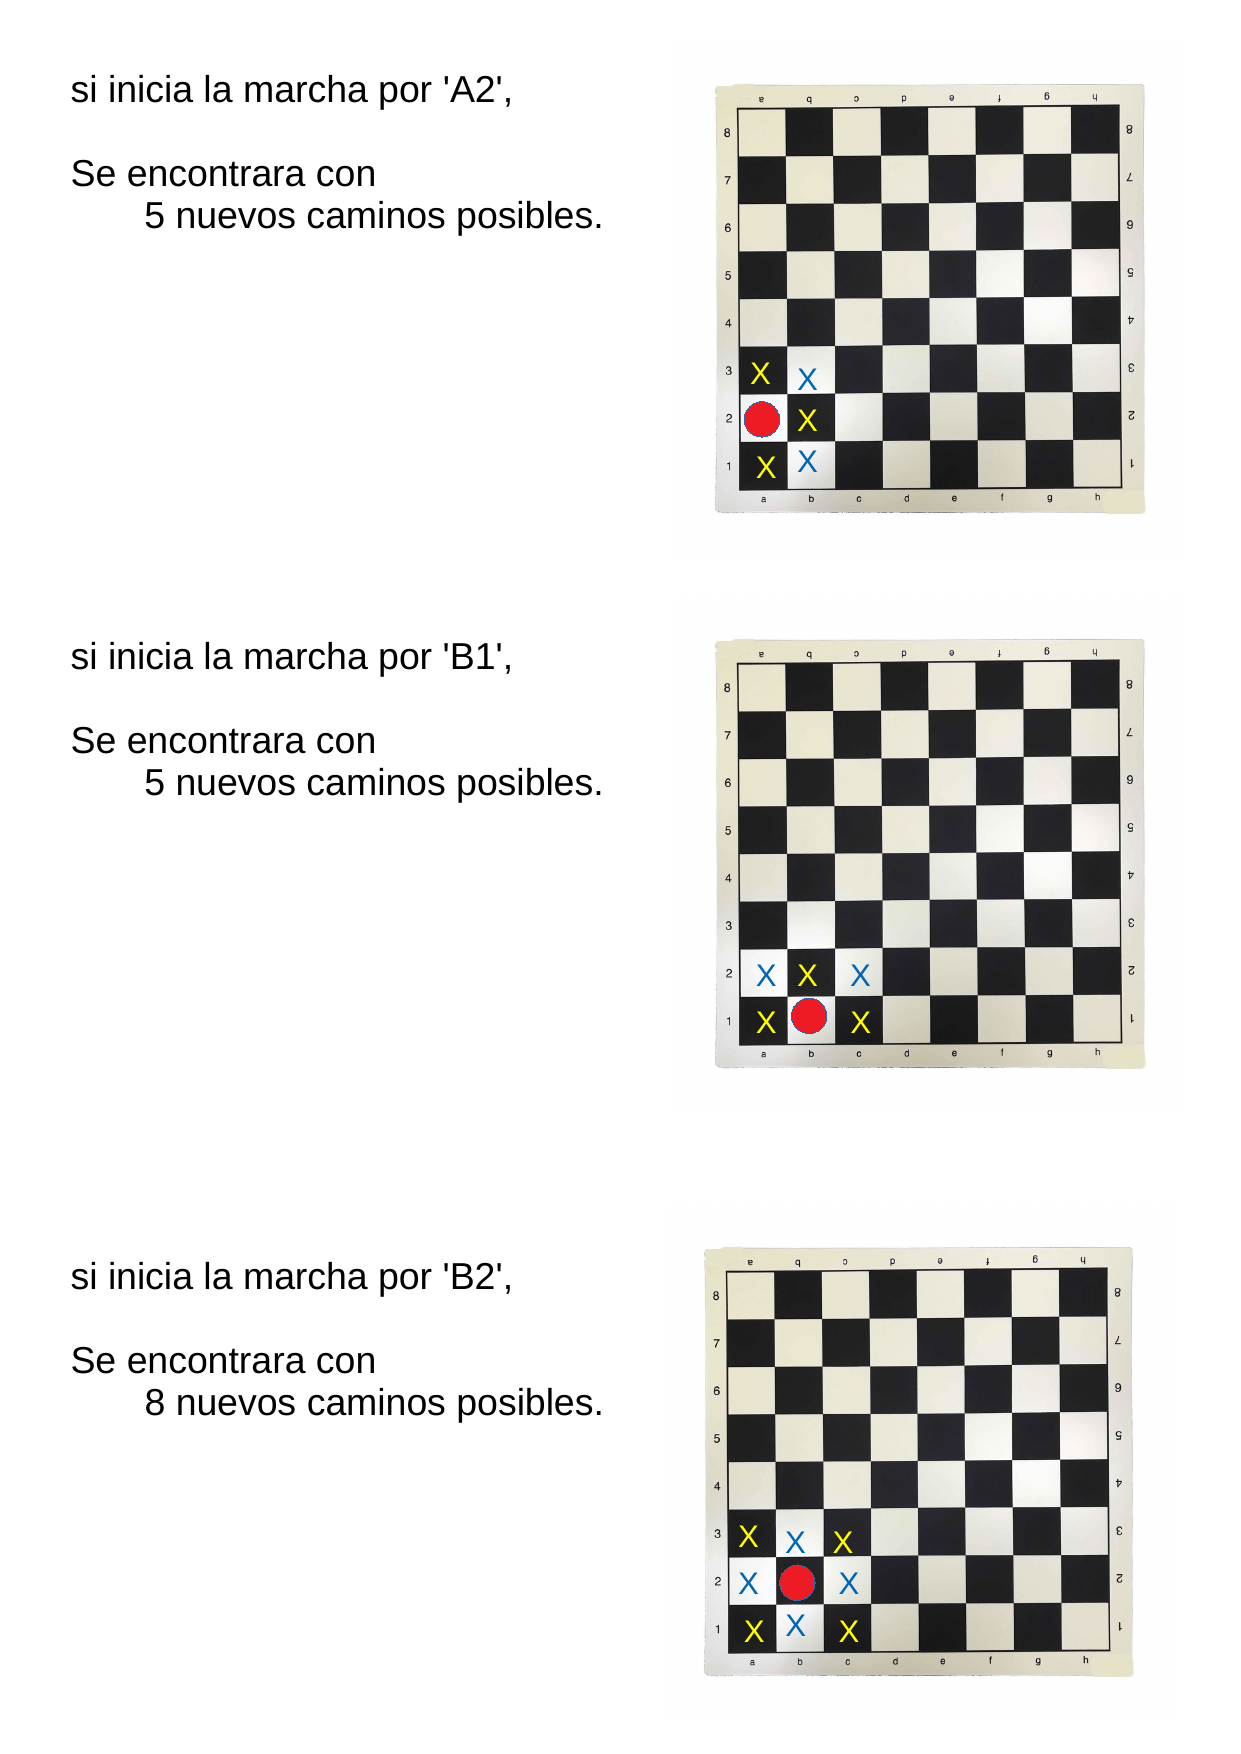

si inicia la marcha por 'A2',
Se encontrara con
	5 nuevos caminos posibles.
X
X
X
X
X
si inicia la marcha por 'B1',
Se encontrara con
	5 nuevos caminos posibles.
X
X
X
X
X
si inicia la marcha por 'B2',
Se encontrara con
	8 nuevos caminos posibles.
X
X
X
X
X
X
X
X